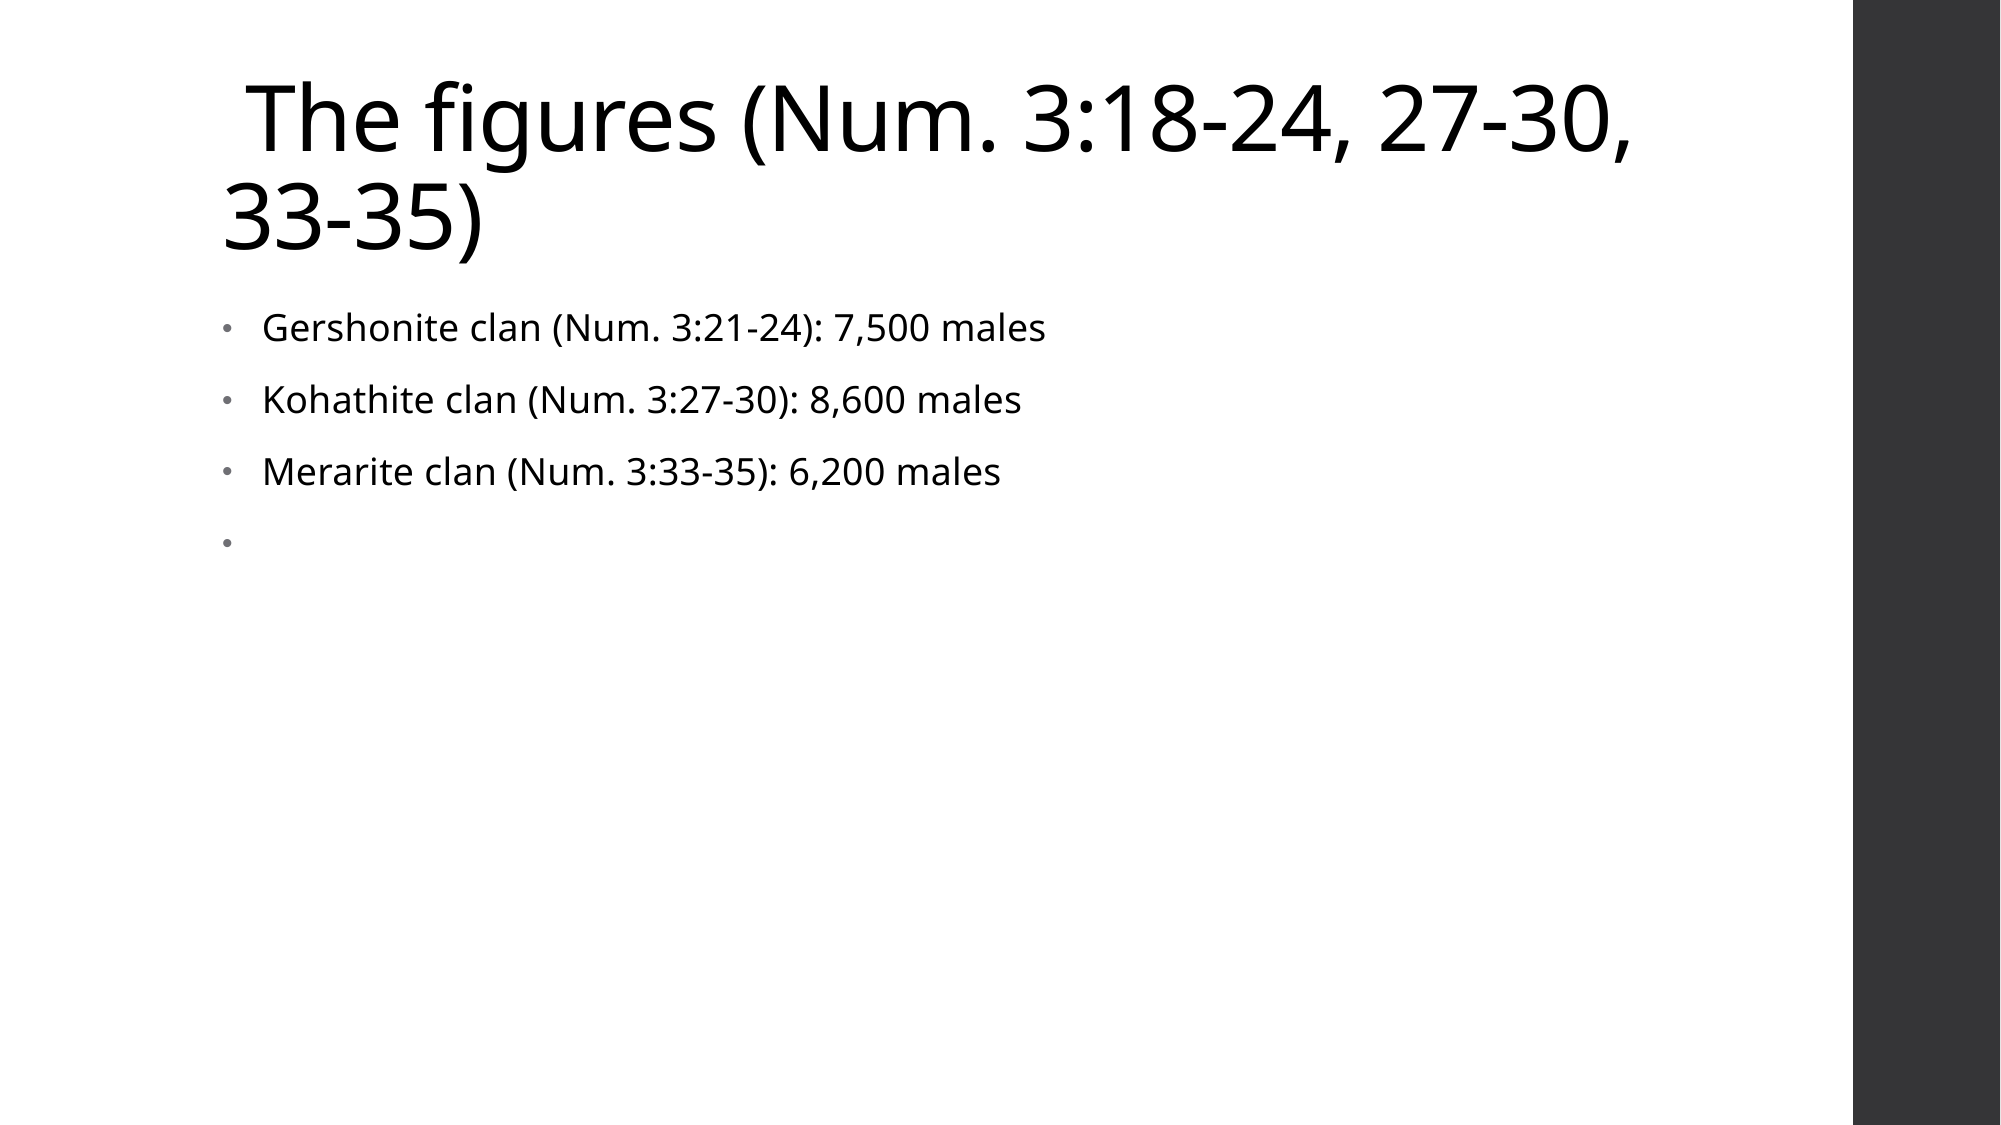

# The figures (Num. 3:18-24, 27-30, 33-35)
 Gershonite clan (Num. 3:21-24): 7,500 males
 Kohathite clan (Num. 3:27-30): 8,600 males
 Merarite clan (Num. 3:33-35): 6,200 males